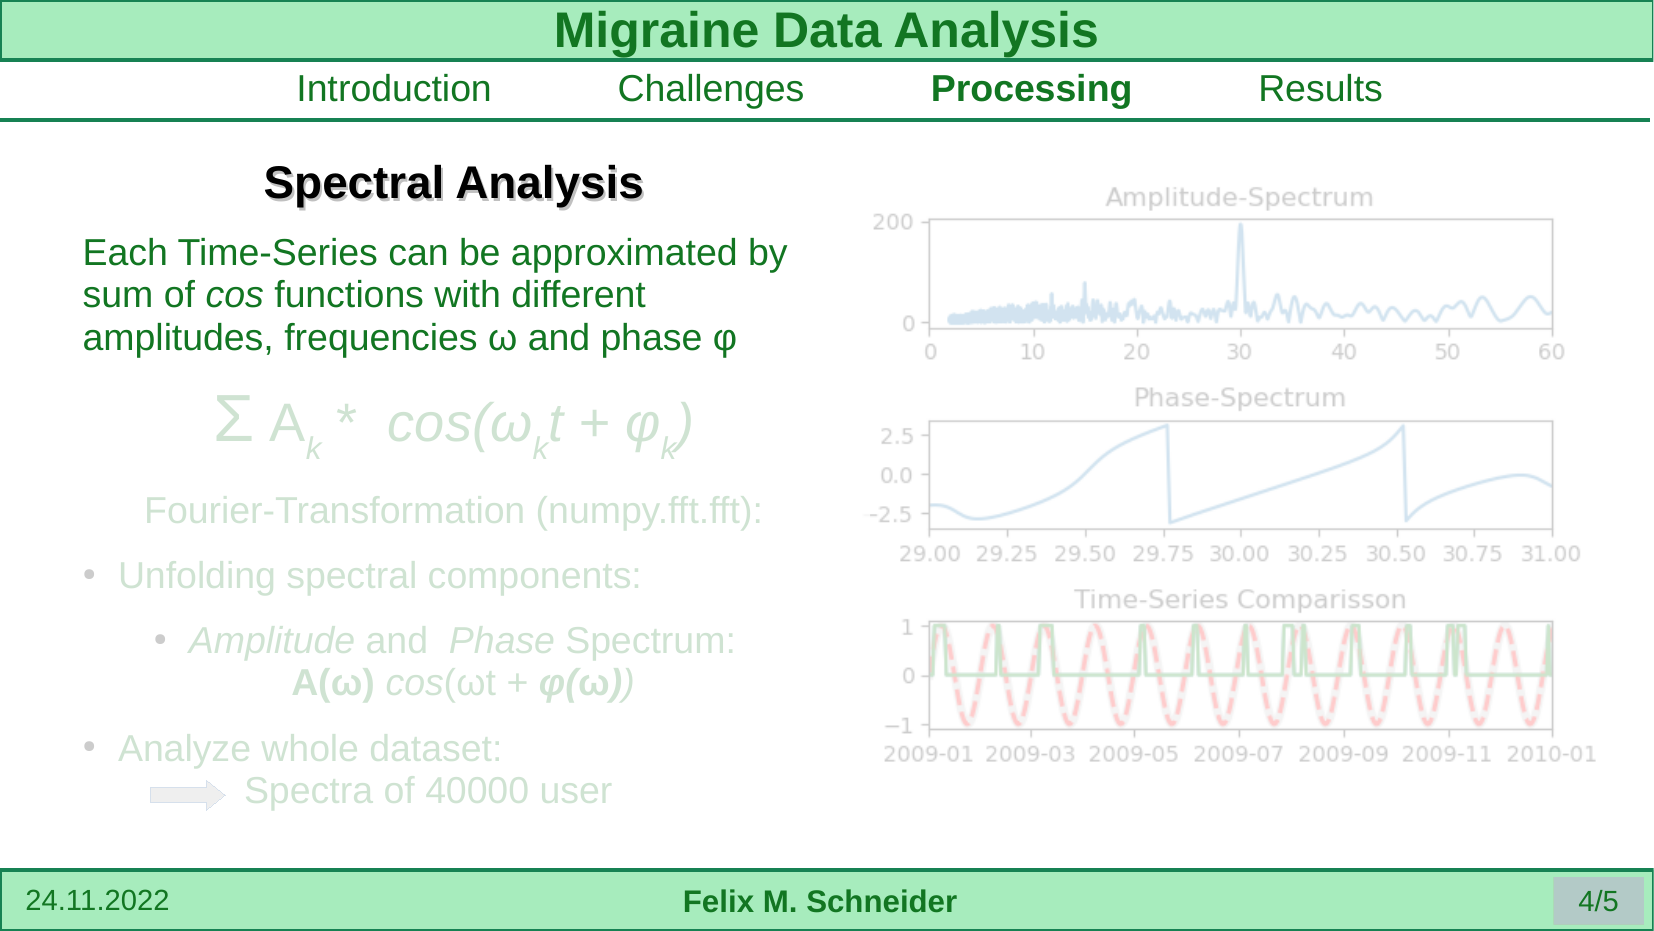

# Migraine Data Analysis
Introduction Challenges Processing Results
Spectral Analysis
Each Time-Series can be approximated by sum of cos functions with different amplitudes, frequencies ω and phase φ
Σ Ak * cos(ωkt + φk)
Fourier-Transformation (numpy.fft.fft):
Unfolding spectral components:
Amplitude and Phase Spectrum:
 A(ω) cos(ωt + φ(ω))
Analyze whole dataset:
 Spectra of 40000 user
4/5
4/5